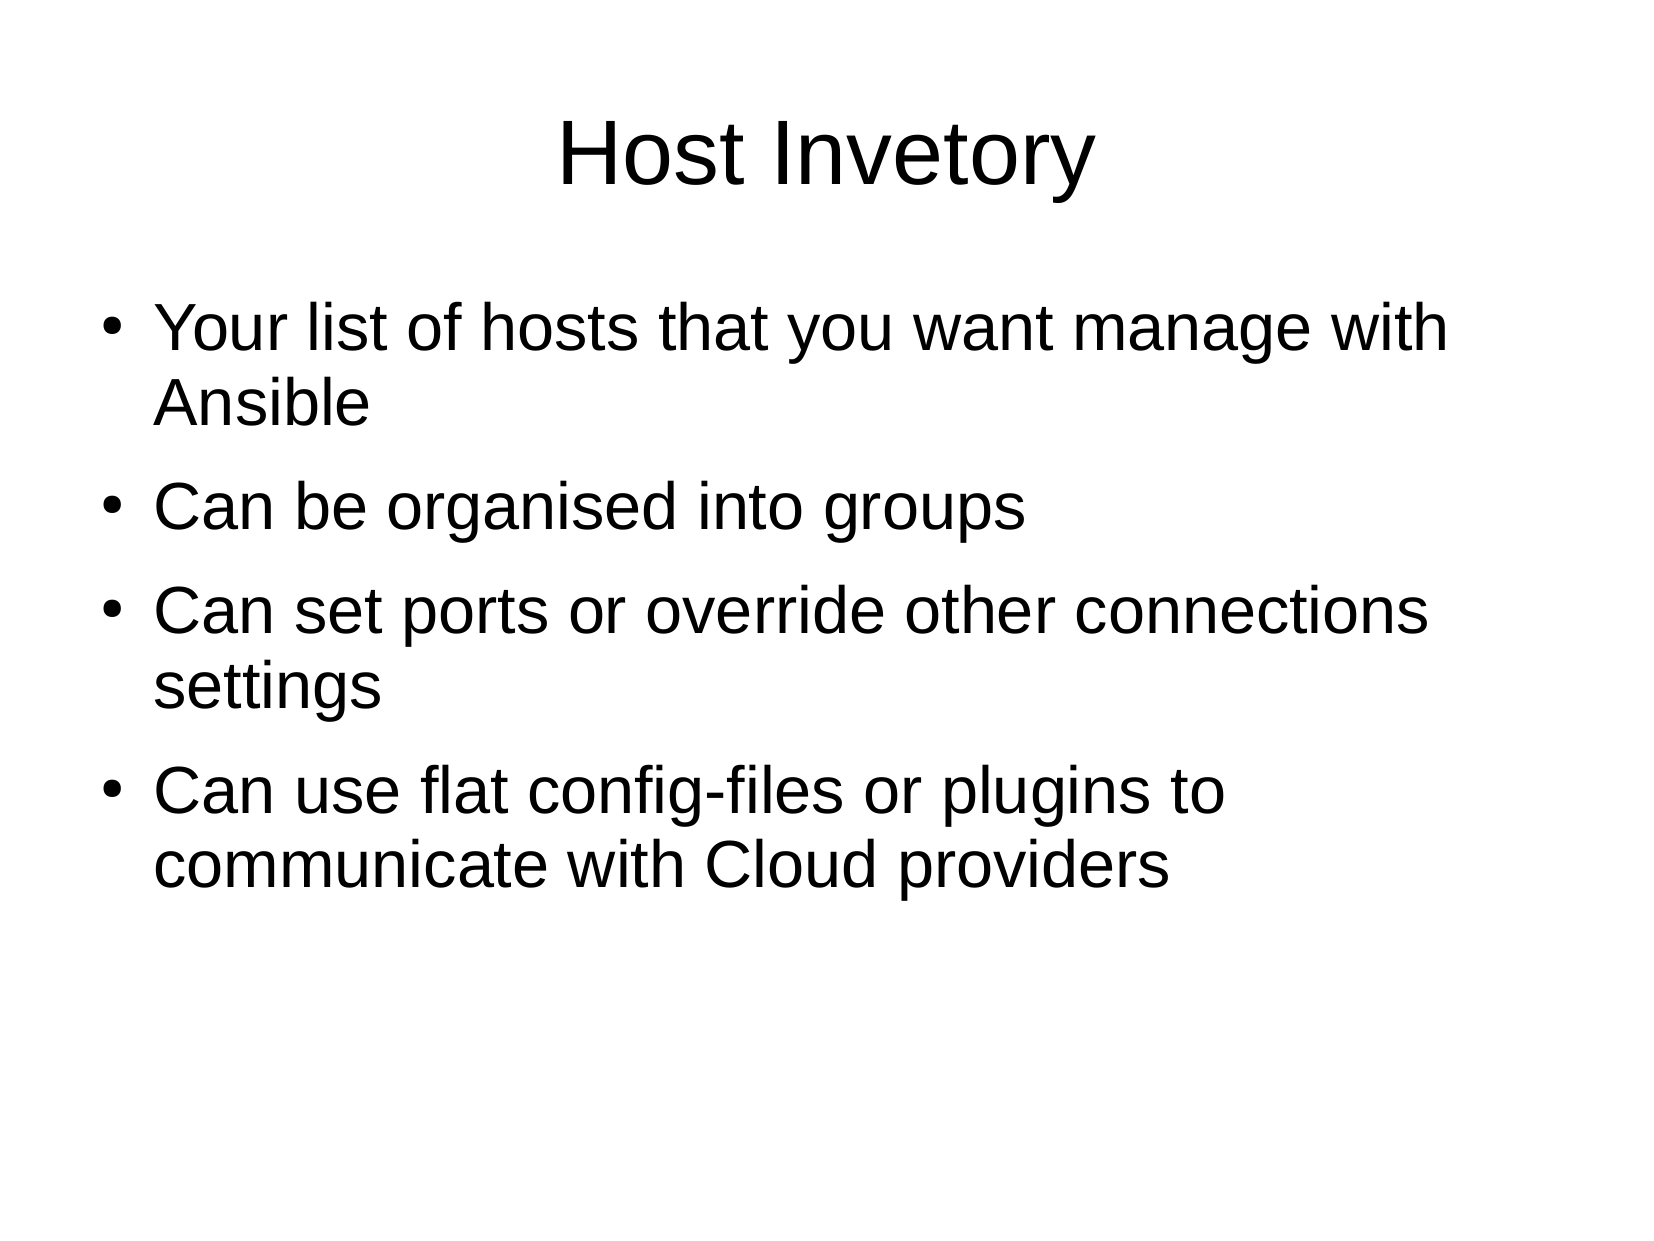

# Host Invetory
Your list of hosts that you want manage with Ansible
Can be organised into groups
Can set ports or override other connections settings
Can use flat config-files or plugins to communicate with Cloud providers